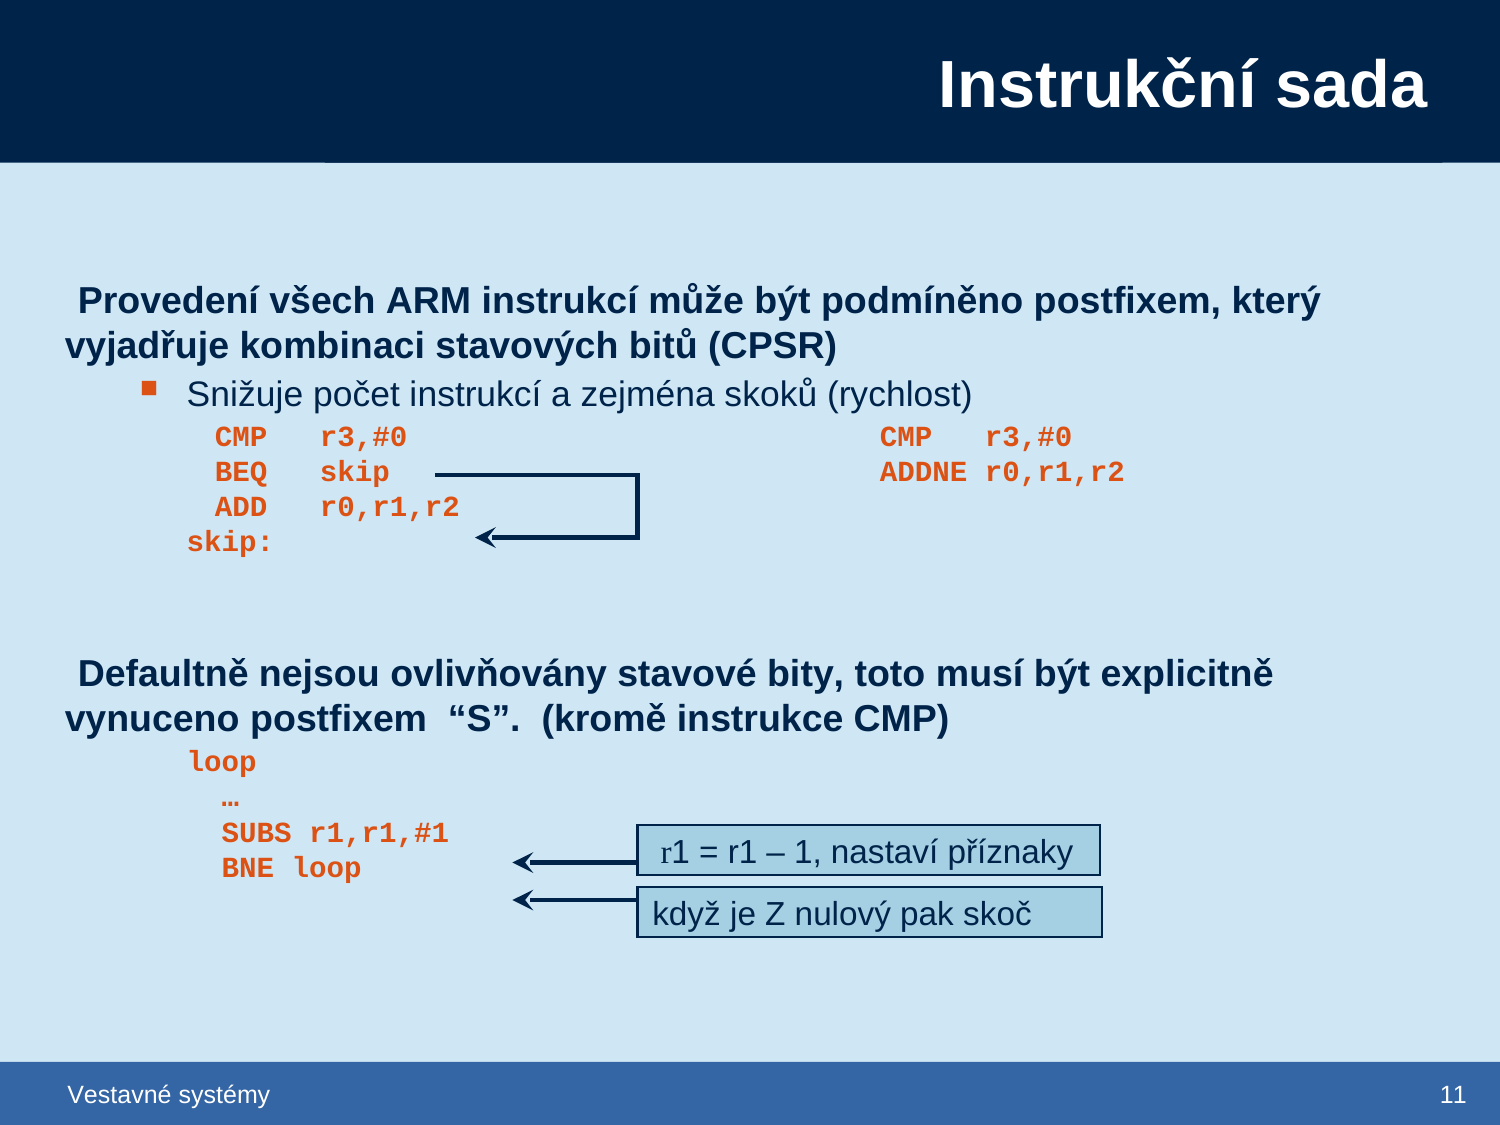

Instrukční sada
# Provedení všech ARM instrukcí může být podmíněno postfixem, který vyjadřuje kombinaci stavových bitů (CPSR)
Snižuje počet instrukcí a zejména skoků (rychlost)
 	CMP r3,#0 CMP r3,#0
 	BEQ skip ADDNE r0,r1,r2
 	ADD r0,r1,r2
skip:
Defaultně nejsou ovlivňovány stavové bity, toto musí být explicitně vynuceno postfixem “S”. (kromě instrukce CMP)
	loop
 …
 SUBS r1,r1,#1
 BNE loop
 r1 = r1 – 1, nastaví příznaky
když je Z nulový pak skoč